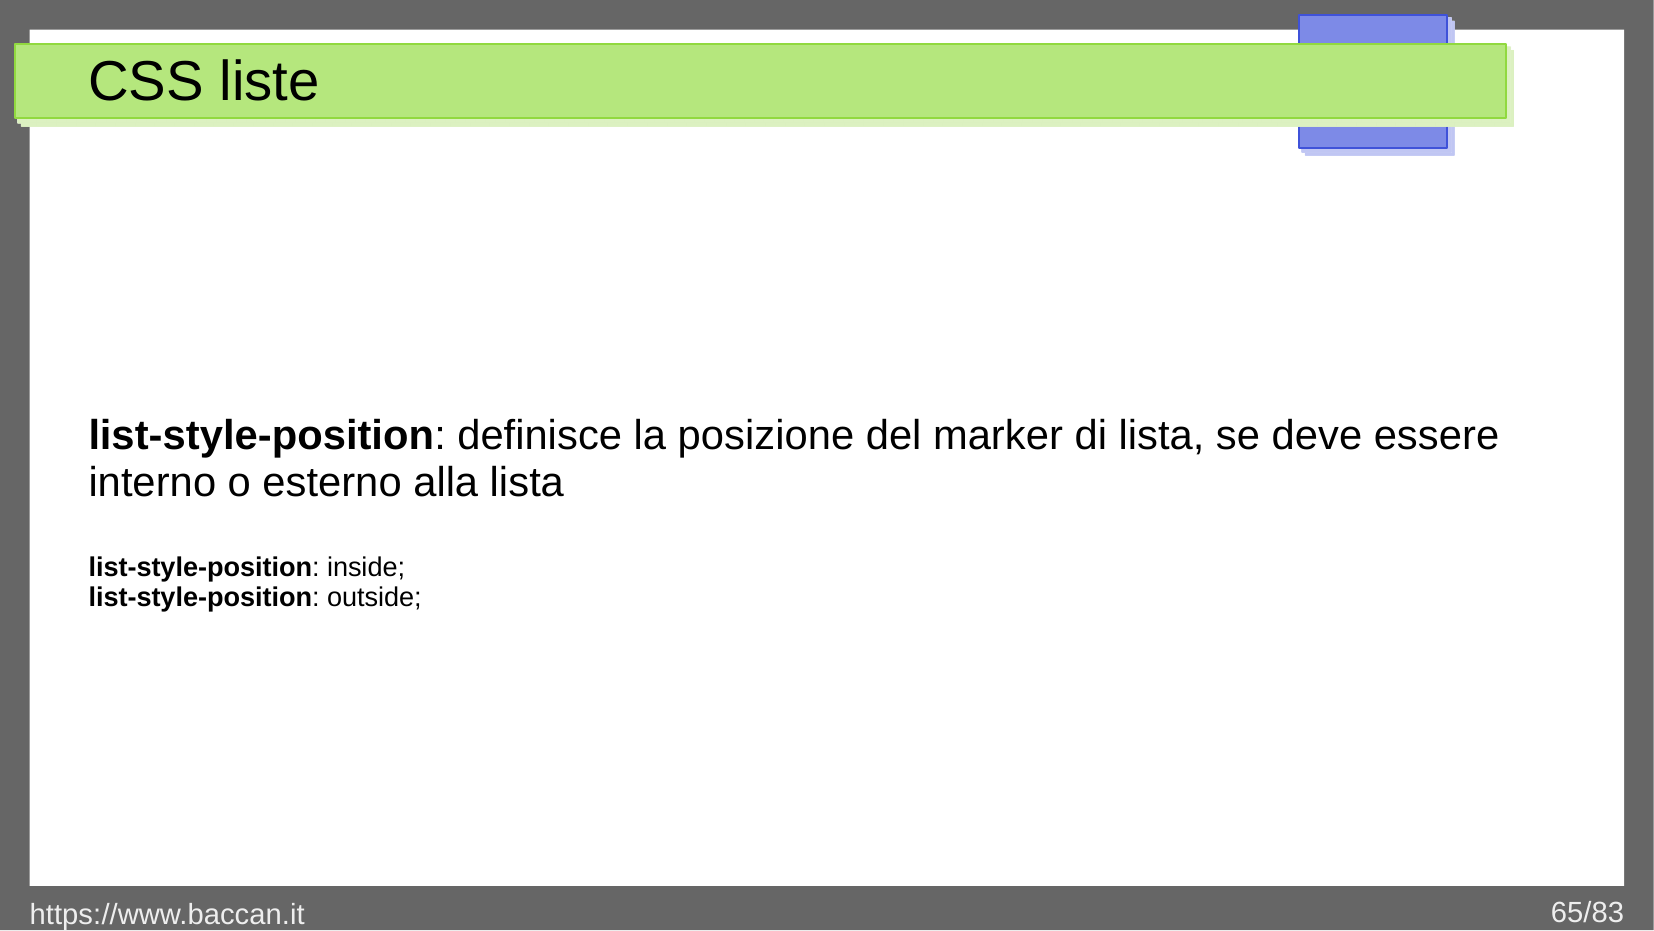

# CSS liste
list-style-position: definisce la posizione del marker di lista, se deve essere interno o esterno alla lista
list-style-position: inside;
list-style-position: outside;
65
https://www.baccan.it